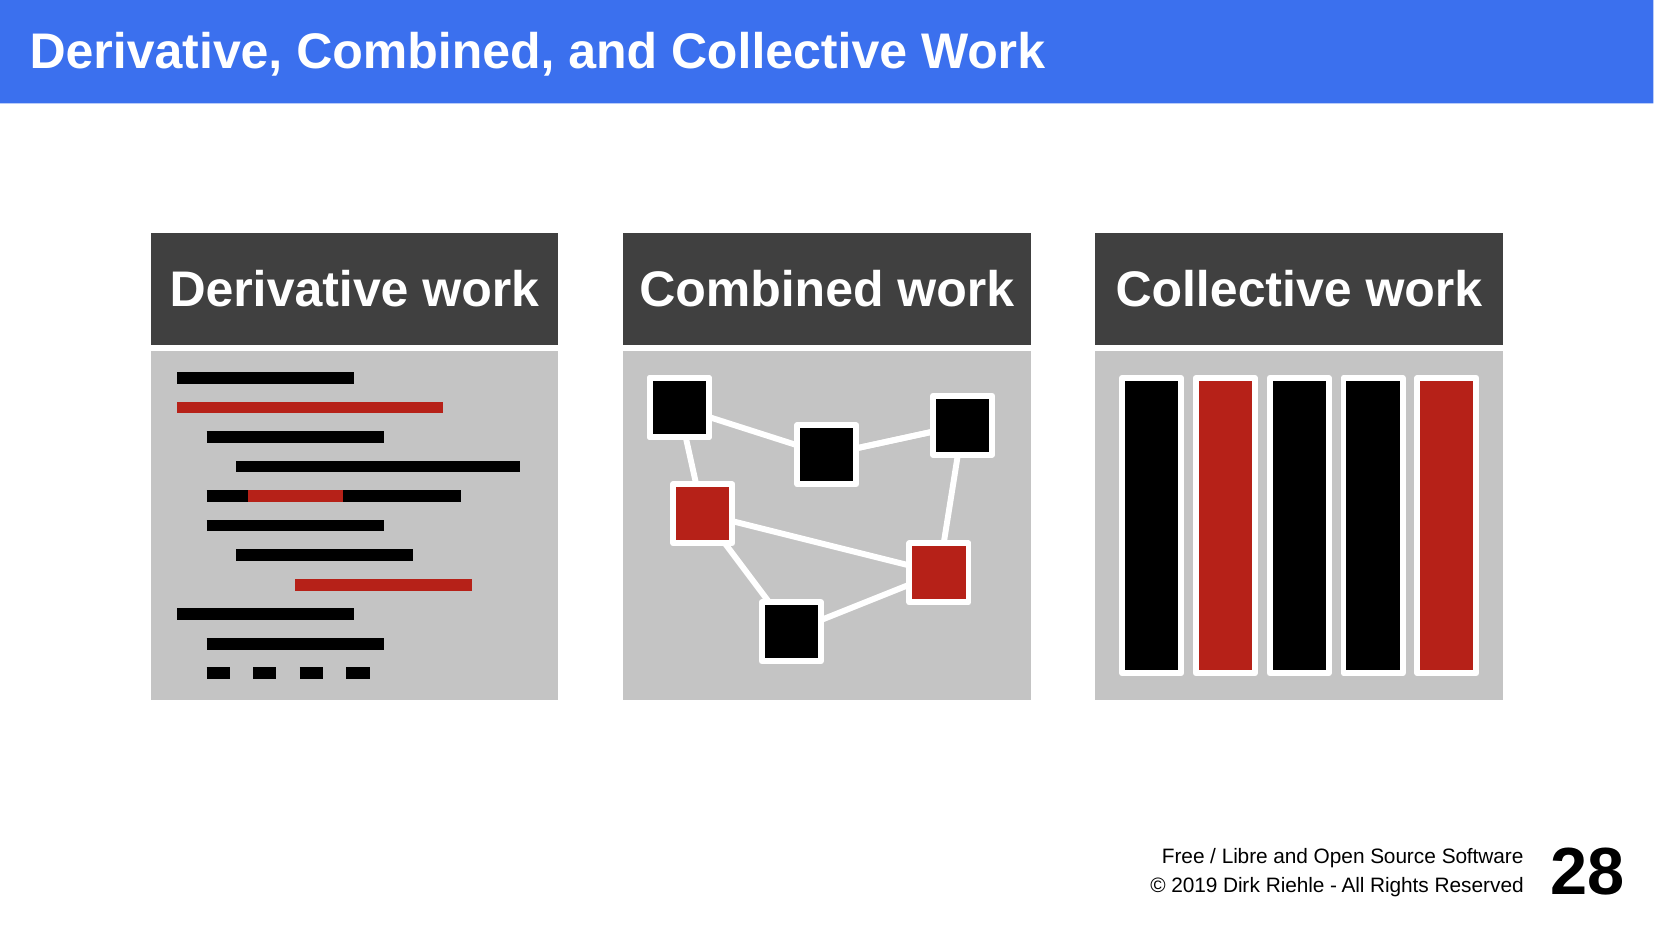

# Derivative, Combined, and Collective Work
Derivative work
Combined work
Collective work
Free / Libre and Open Source Software
28
© 2019 Dirk Riehle - All Rights Reserved